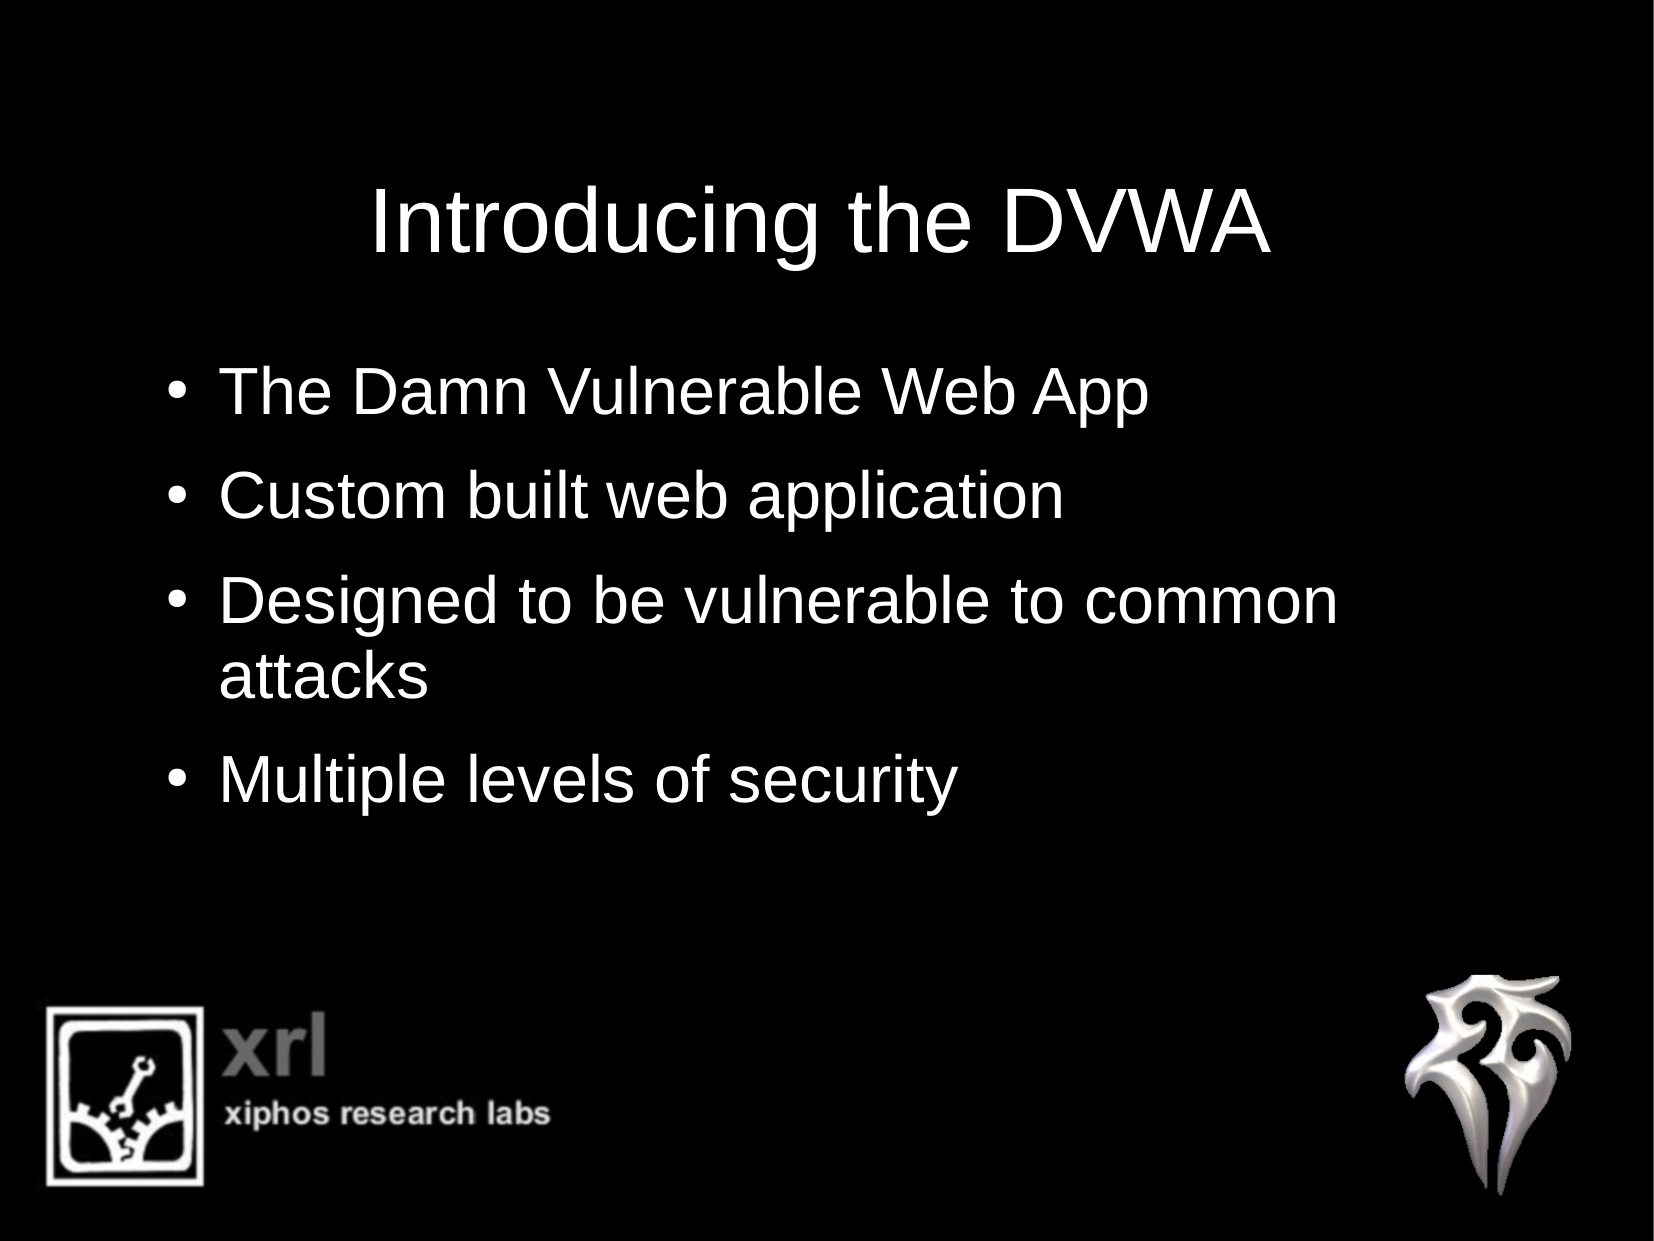

# Introducing the DVWA
The Damn Vulnerable Web App
Custom built web application
Designed to be vulnerable to common attacks
Multiple levels of security